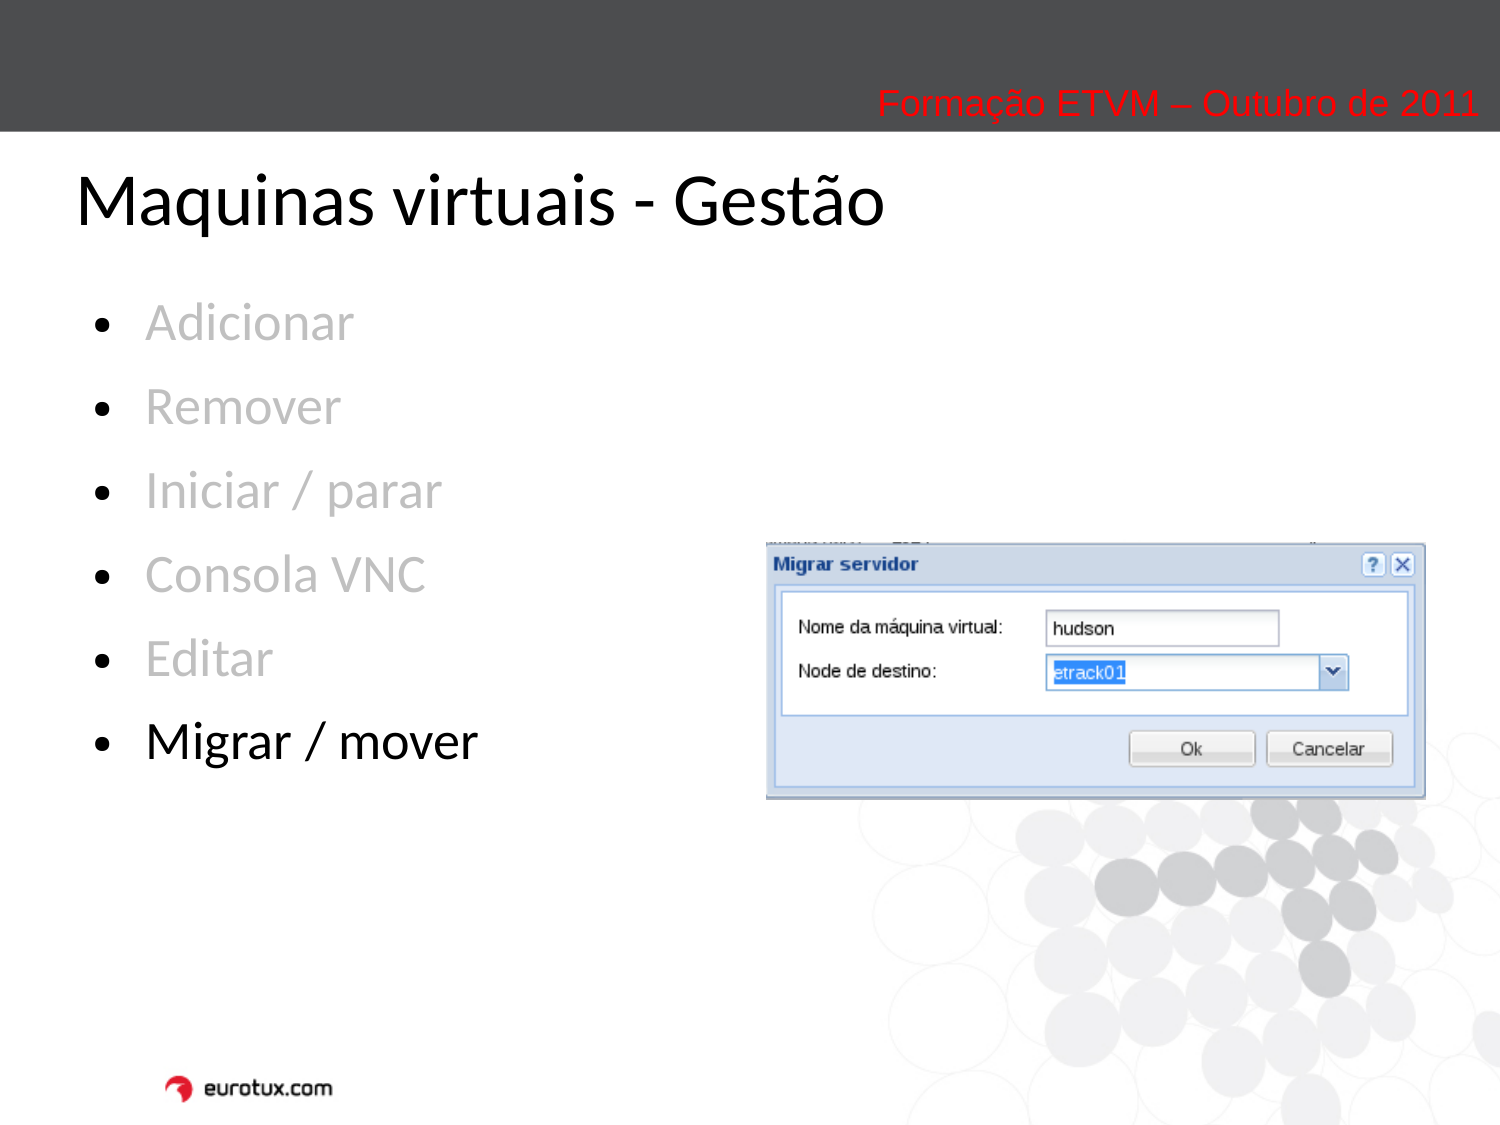

# Maquinas virtuais - Gestão
Adicionar
Remover
Iniciar / parar
Consola VNC
Editar
Migrar / mover